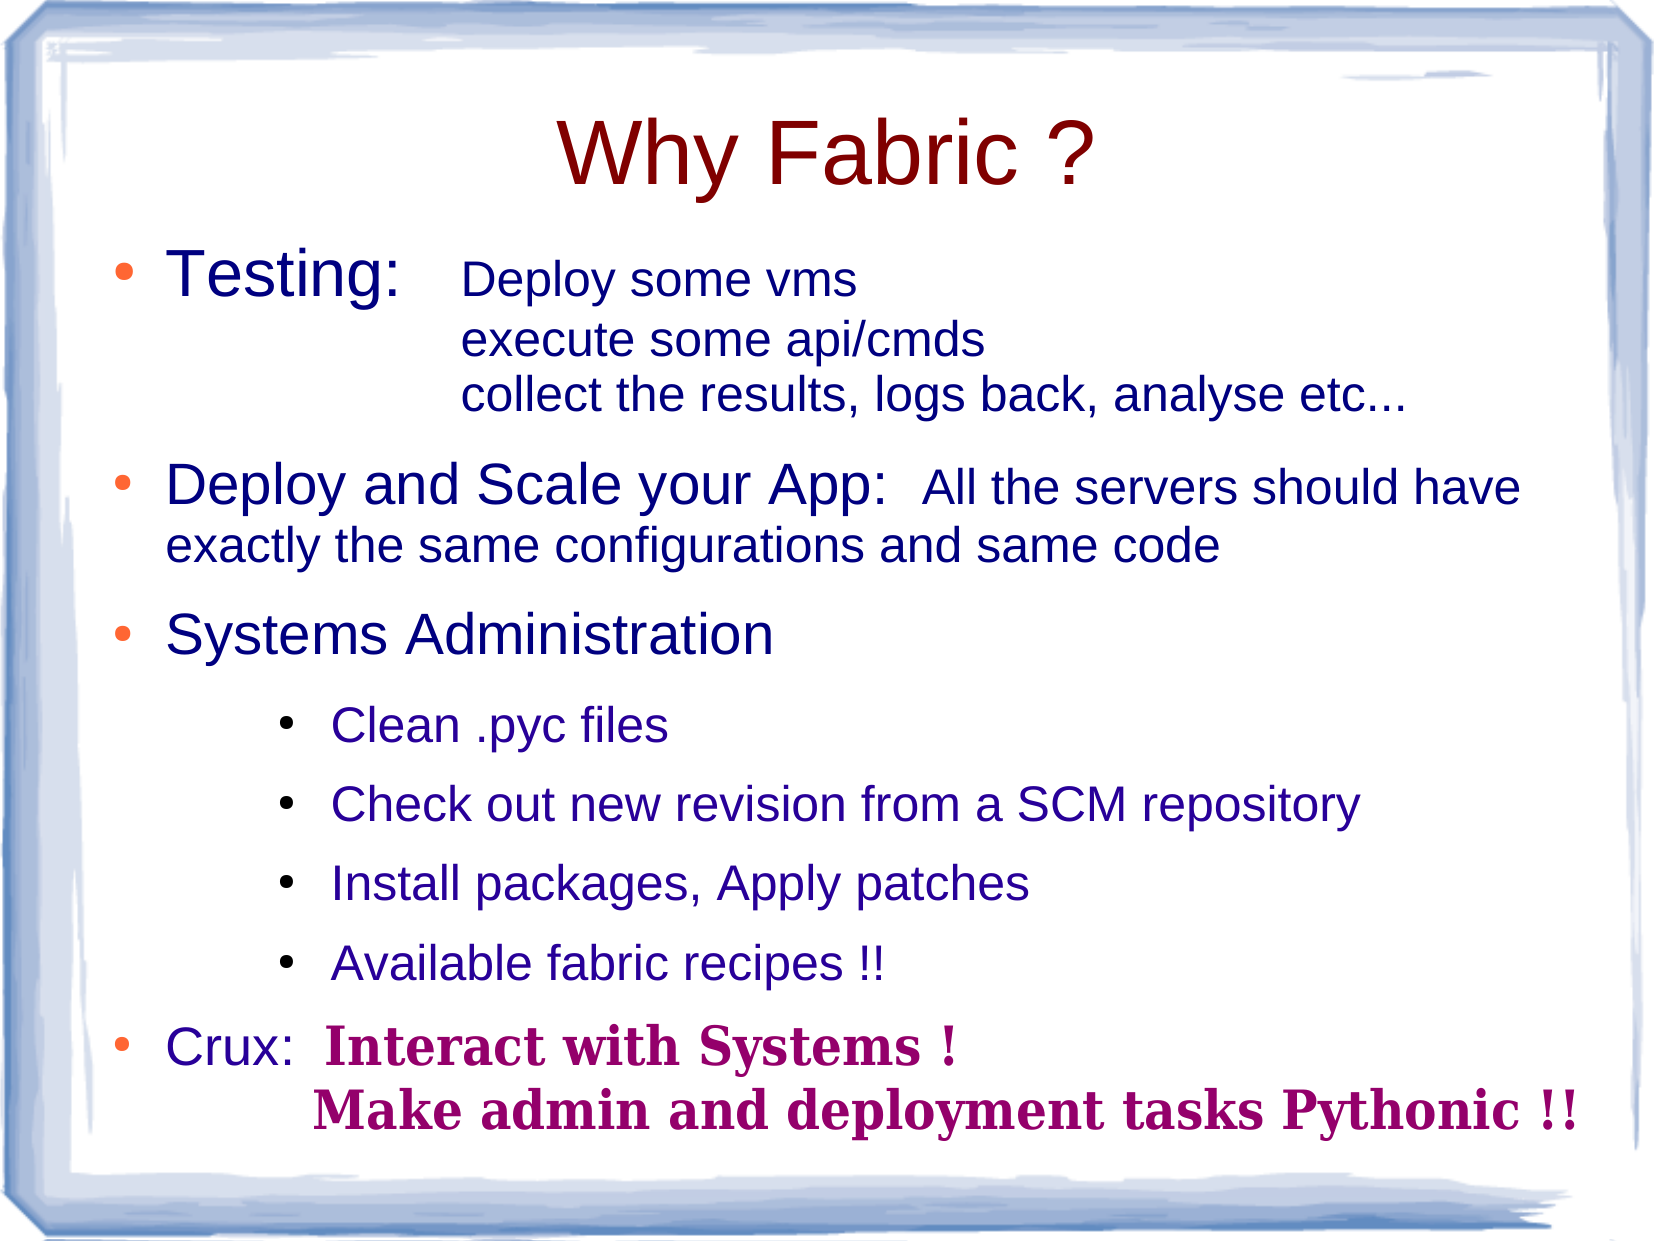

# Why Fabric ?
Testing: 	Deploy some vms
				execute some api/cmds
 				collect the results, logs back, analyse etc...
Deploy and Scale your App: All the servers should have exactly the same configurations and same code
Systems Administration
Clean .pyc files
Check out new revision from a SCM repository
Install packages, Apply patches
Available fabric recipes !!
Crux: Interact with Systems !
		Make admin and deployment tasks Pythonic !!